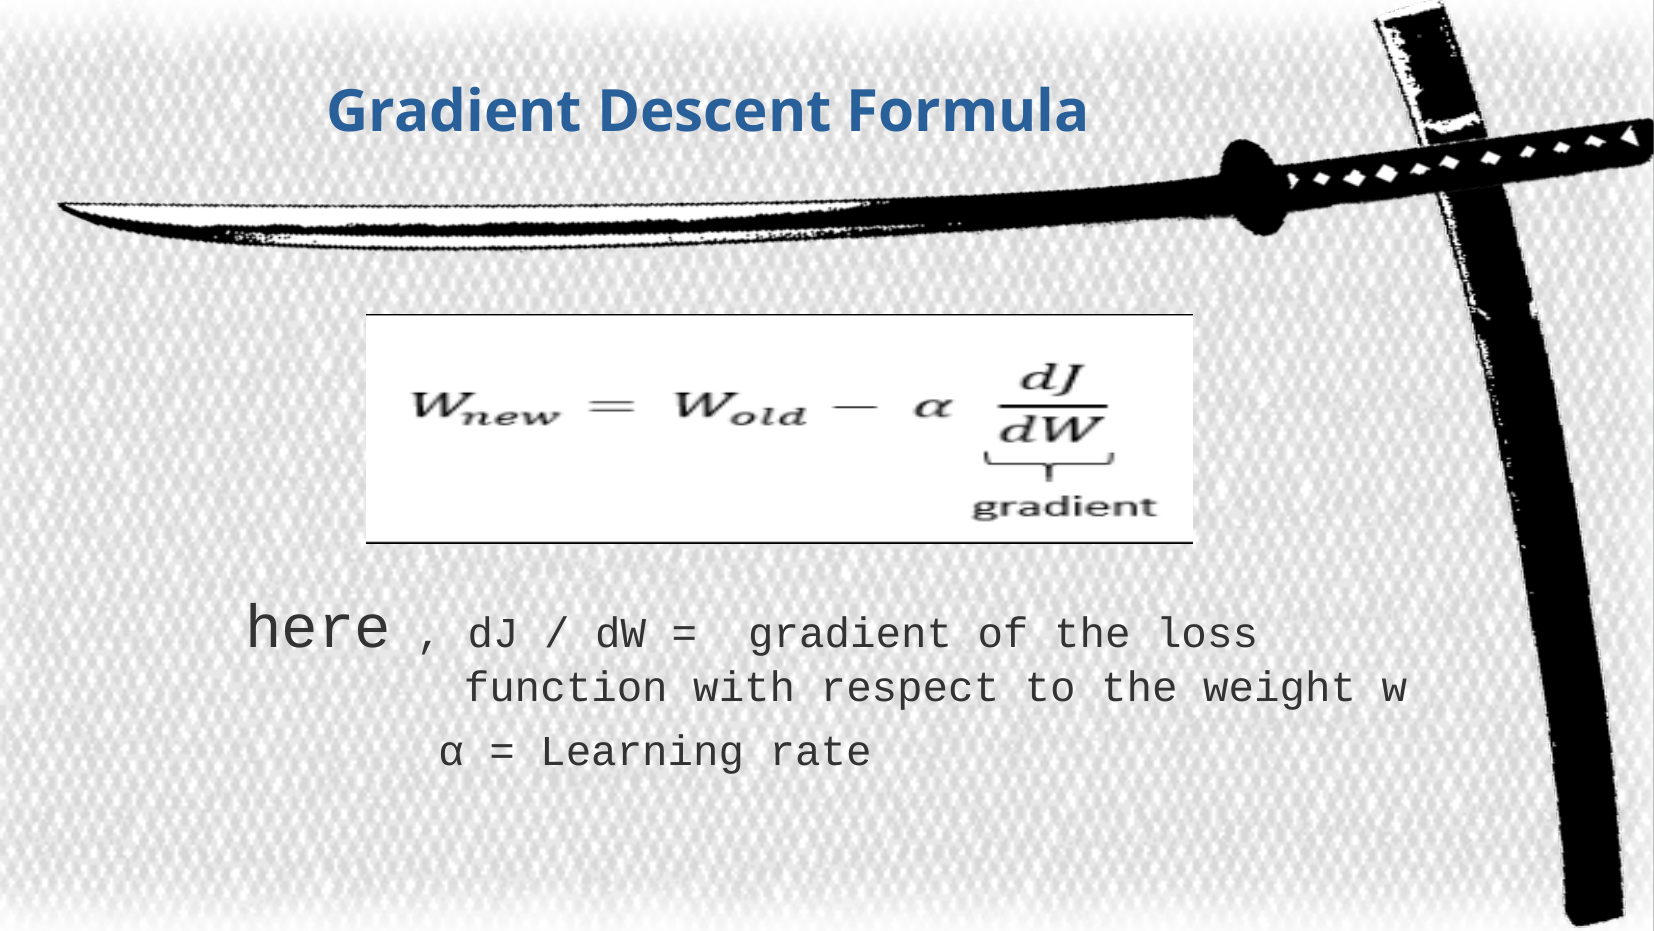

# Gradient Descent Formula
 here , dJ / dW = gradient of the loss function with respect to the weight w
 α = Learning rate